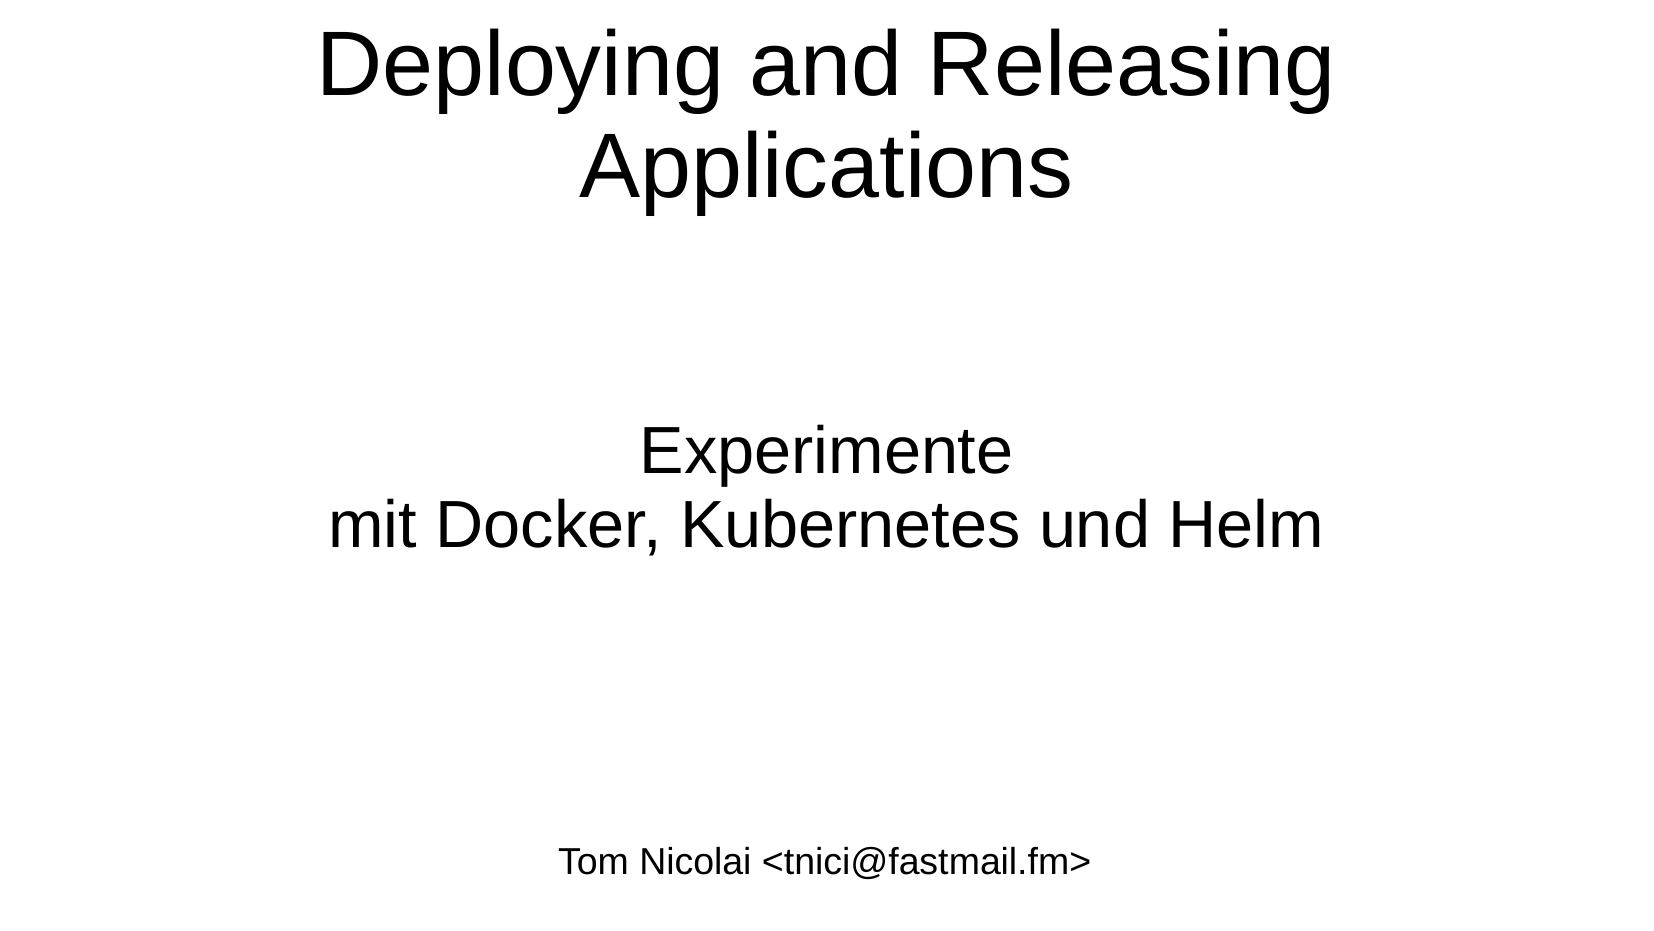

# Deploying and Releasing Applications
Experimente
mit Docker, Kubernetes und Helm
Tom Nicolai <tnici@fastmail.fm>